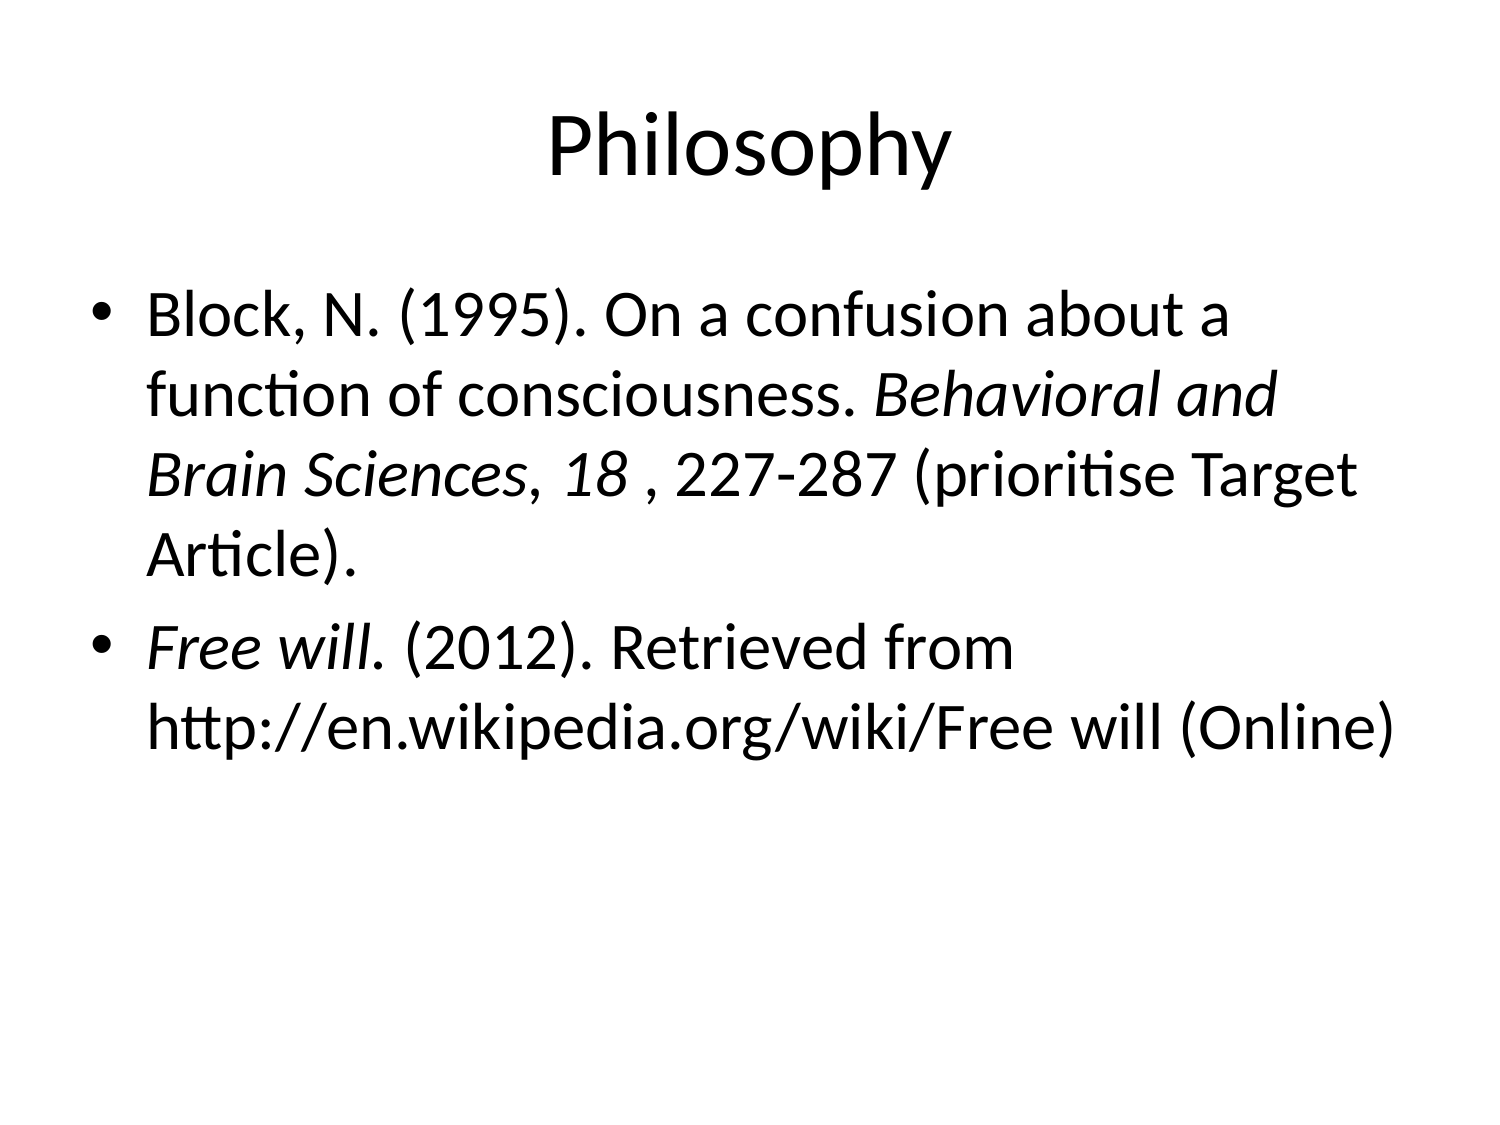

# Philosophy
Block, N. (1995). On a confusion about a function of consciousness. Behavioral and Brain Sciences, 18 , 227-287 (prioritise Target Article).
Free will. (2012). Retrieved from http://en.wikipedia.org/wiki/Free will (Online)